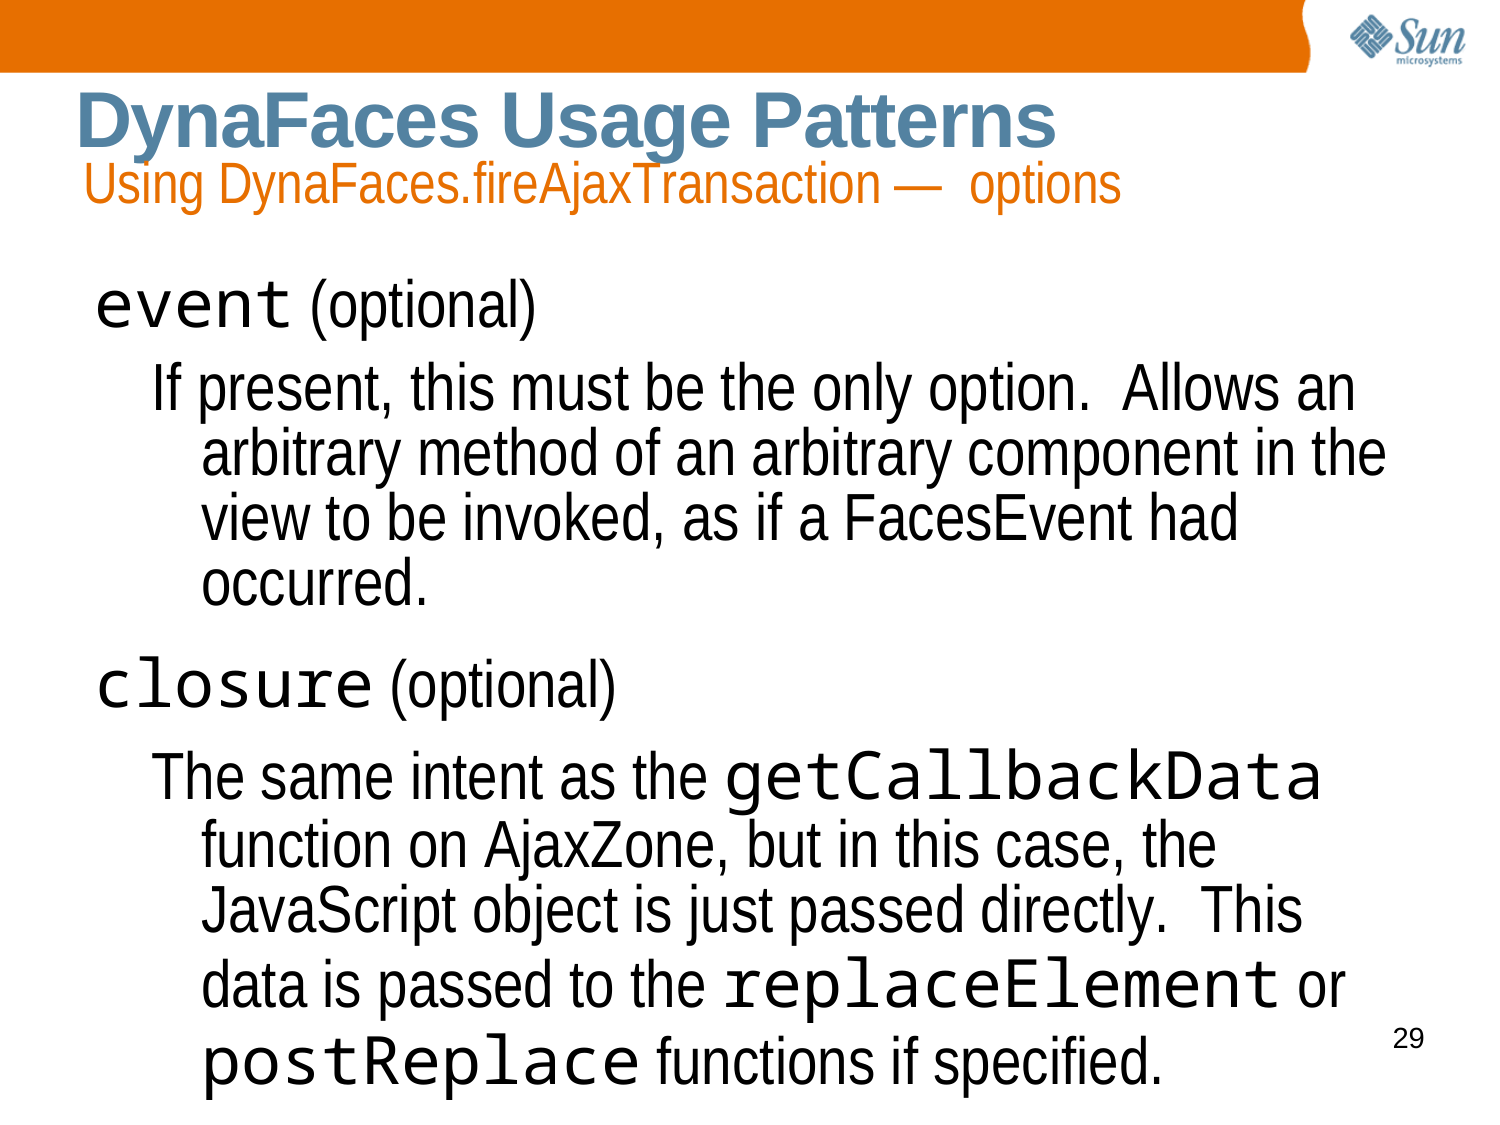

# DynaFaces Usage Patterns
Using DynaFaces.fireAjaxTransaction — options
event (optional)
If present, this must be the only option. Allows an arbitrary method of an arbitrary component in the view to be invoked, as if a FacesEvent had occurred.
closure (optional)
The same intent as the getCallbackData function on AjaxZone, but in this case, the JavaScript object is just passed directly. This data is passed to the replaceElement or postReplace functions if specified.
29